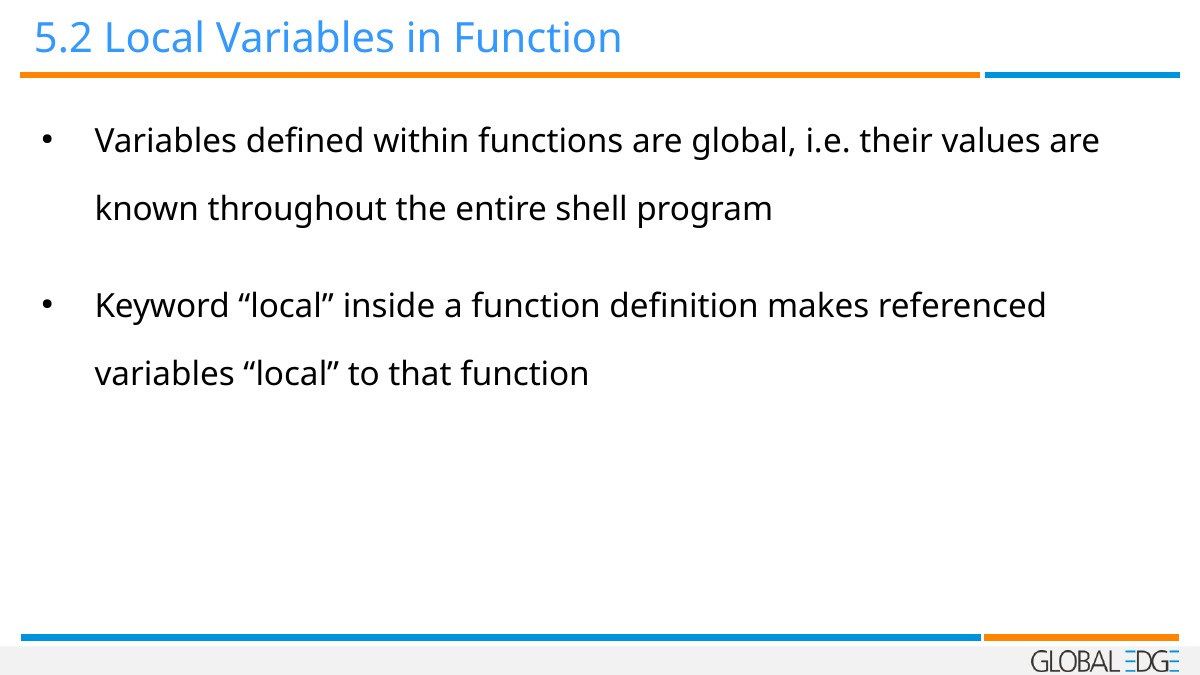

# 5.2 Local Variables in Function
Variables defined within functions are global, i.e. their values are known throughout the entire shell program
Keyword “local” inside a function definition makes referenced variables “local” to that function